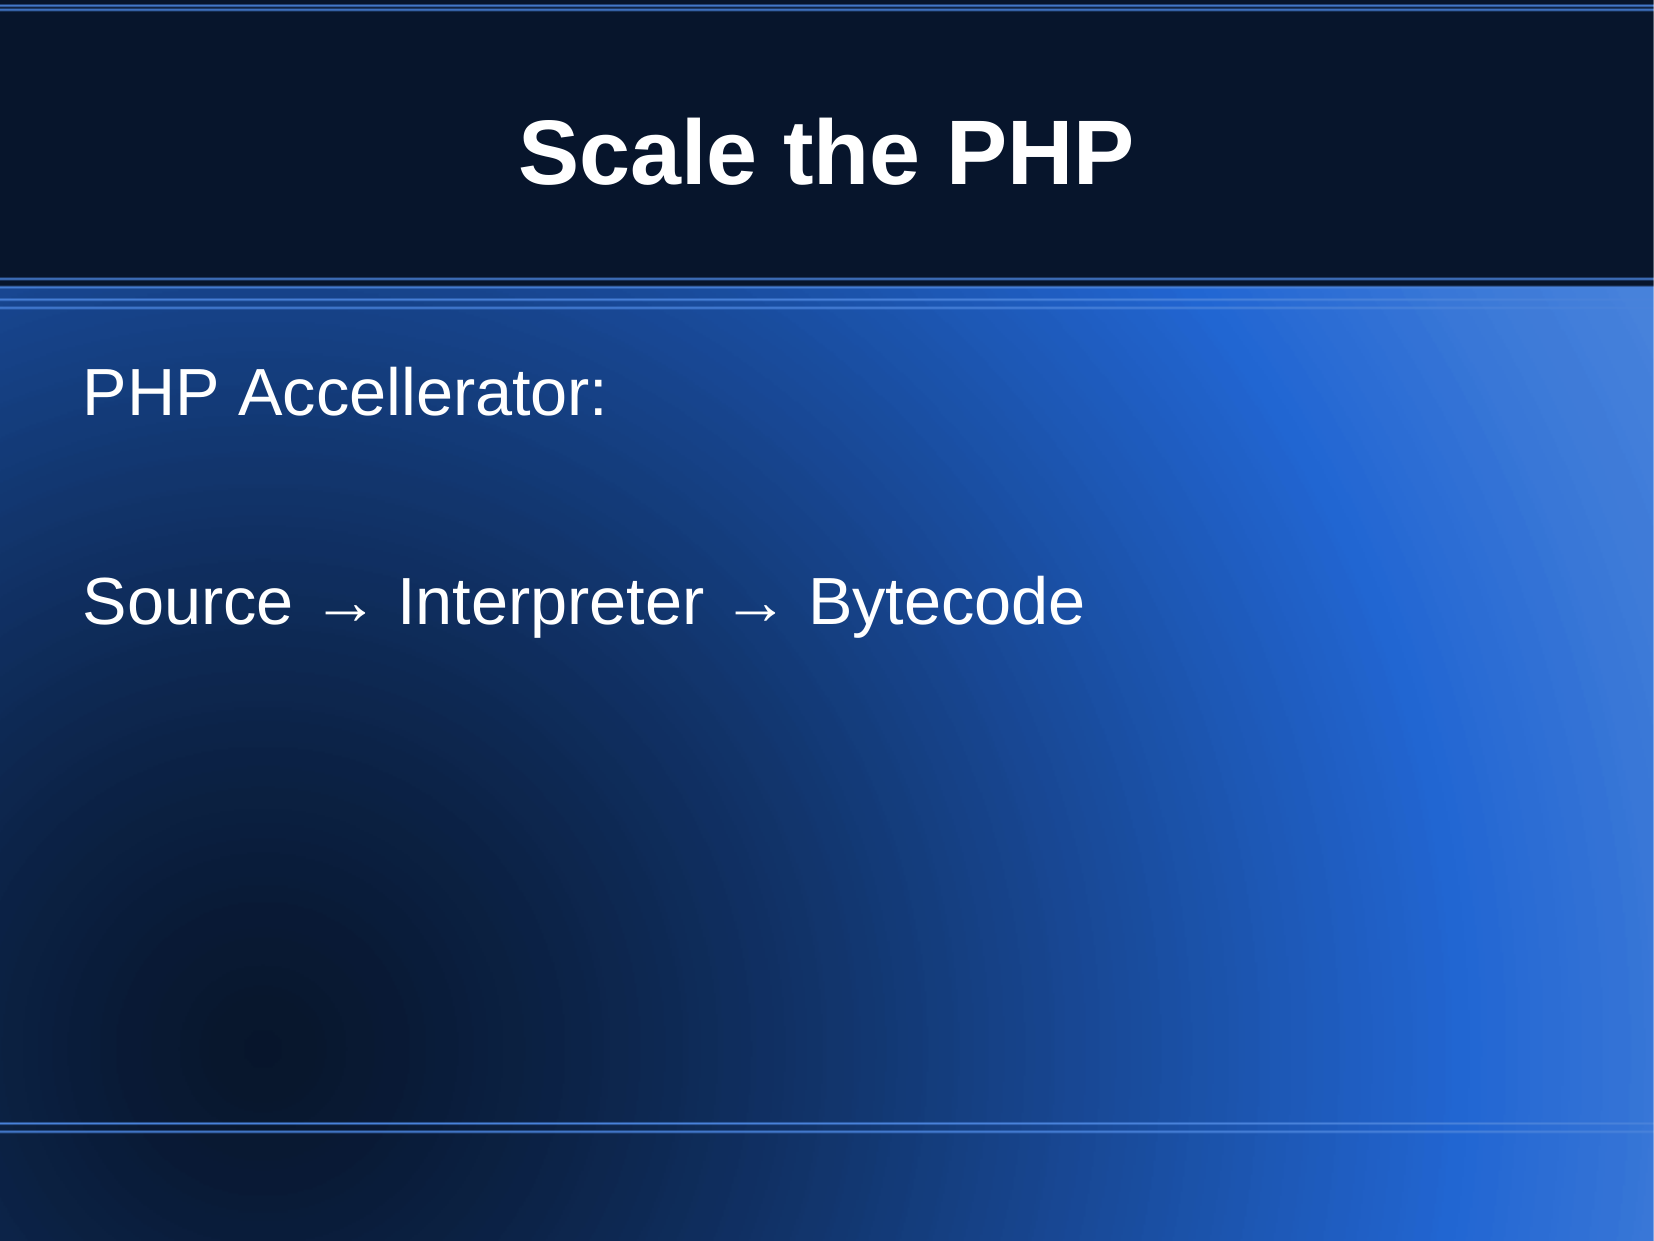

# Scale the PHP
PHP Accellerator:
Source → Interpreter → Bytecode